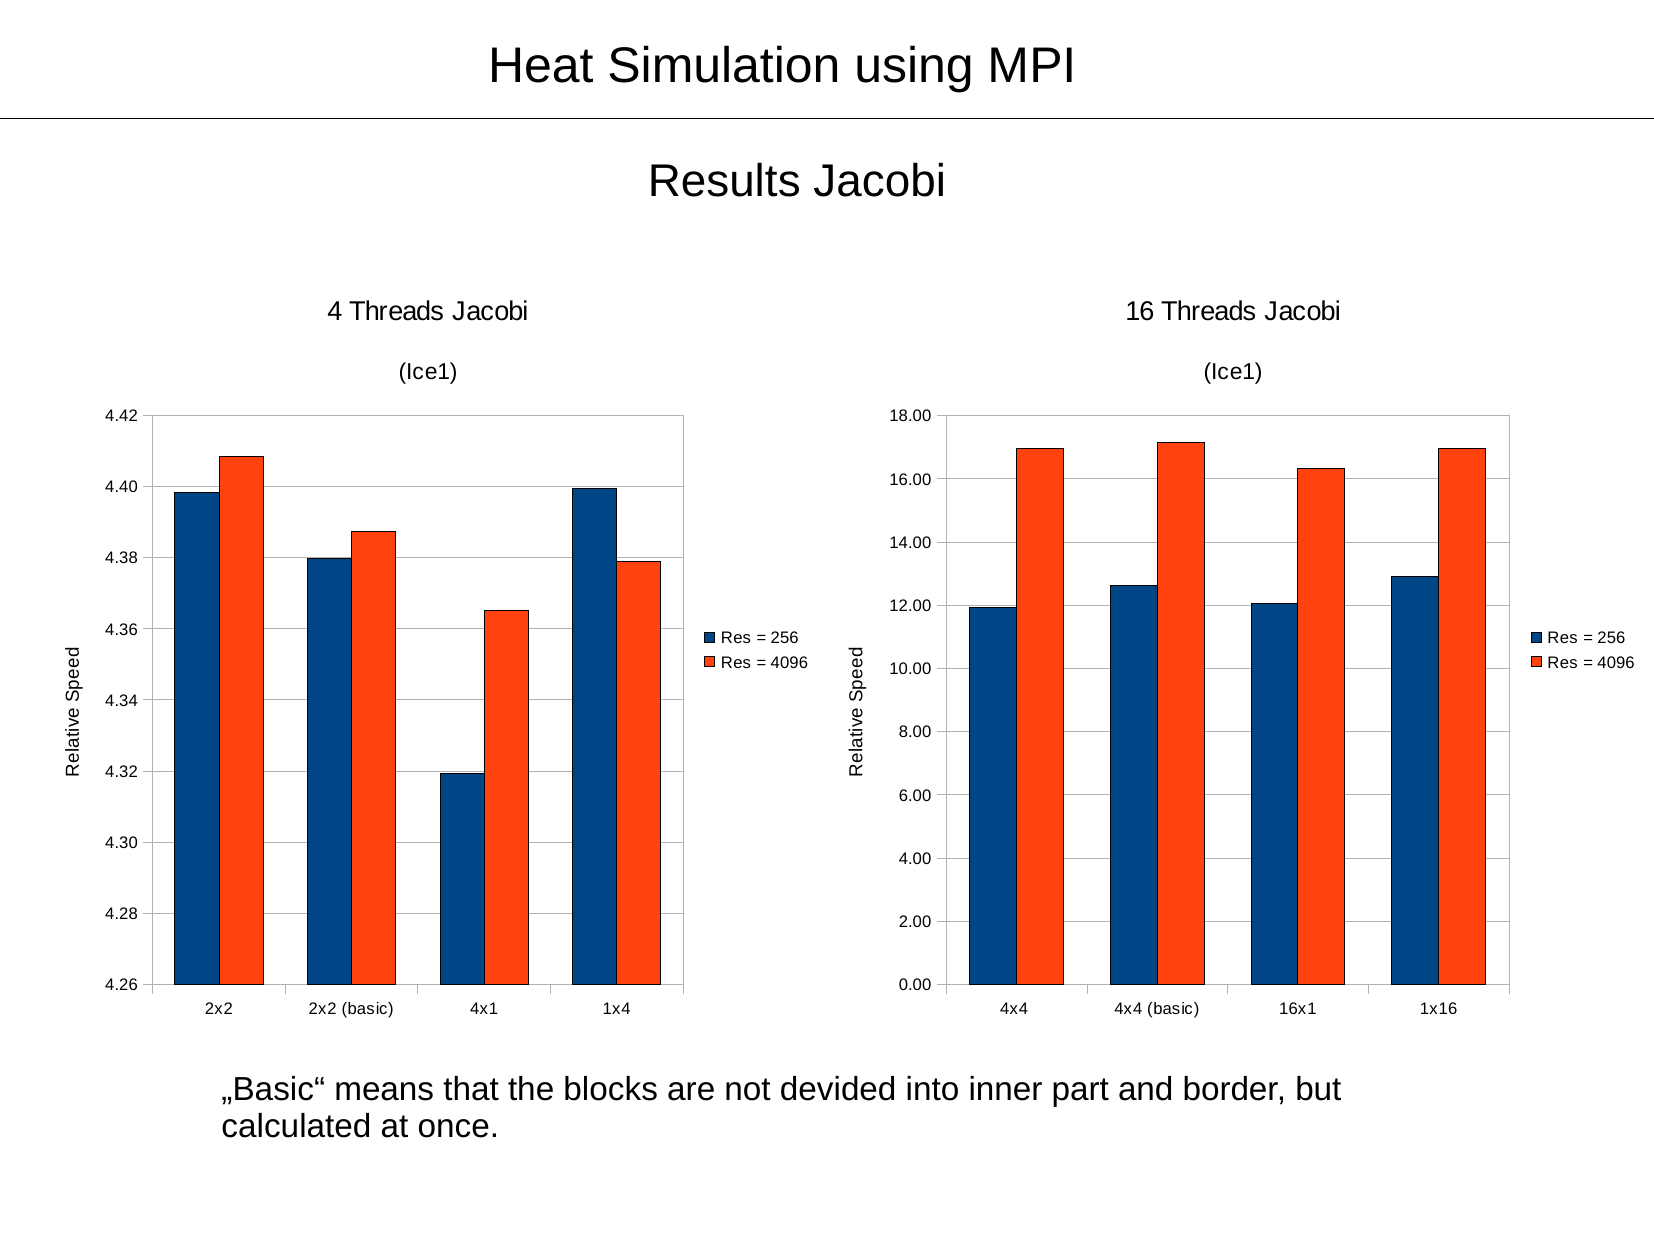

Heat Simulation using MPI
Results Jacobi
### Chart: 4 Threads Jacobi
(Ice1)
| Category | Res = 256 | Res = 4096 |
|---|---|---|
| 2x2 | 4.39835728952772 | 4.40842105263158 |
| 2x2 (basic) | 4.37987679671458 | 4.38736842105263 |
| 4x1 | 4.31930184804928 | 4.36526315789474 |
| 1x4 | 4.3993839835729 | 4.37894736842105 |
### Chart: 16 Threads Jacobi
(Ice1)
| Category | Res = 256 | Res = 4096 |
|---|---|---|
| 4x4 | 11.9127310061602 | 16.9705263157895 |
| 4x4 (basic) | 12.6211498973306 | 17.14 |
| 16x1 | 12.0390143737166 | 16.3336842105263 |
| 1x16 | 12.9199178644764 | 16.9589473684211 |„Basic“ means that the blocks are not devided into inner part and border, but calculated at once.